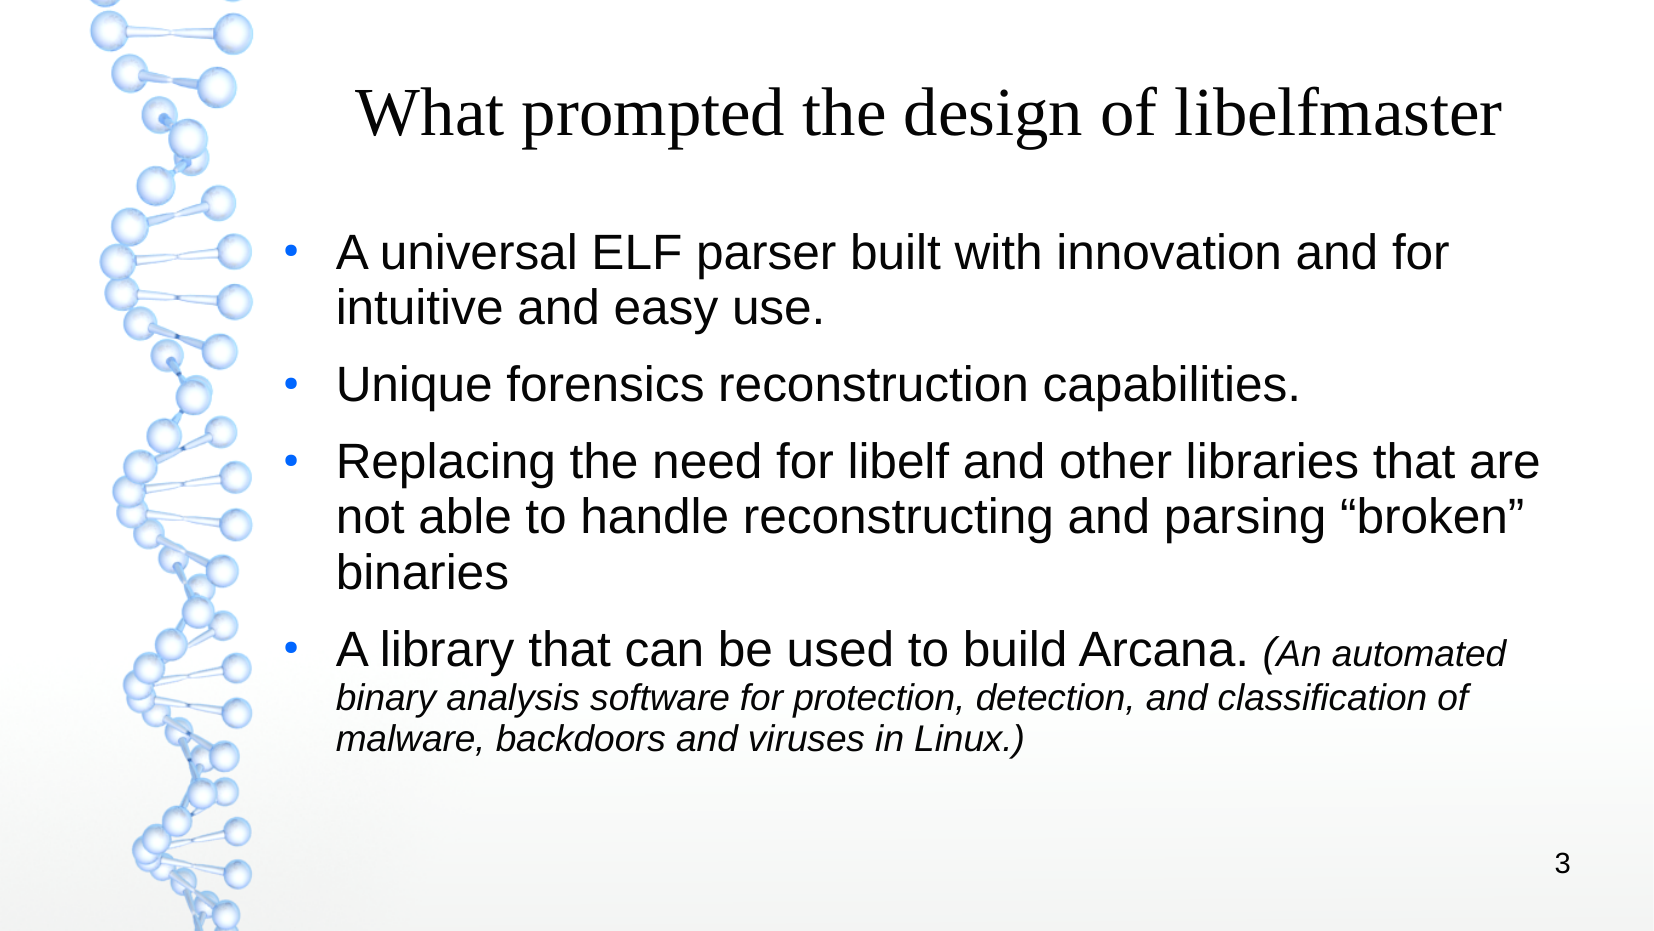

# What prompted the design of libelfmaster
A universal ELF parser built with innovation and for intuitive and easy use.
Unique forensics reconstruction capabilities.
Replacing the need for libelf and other libraries that are not able to handle reconstructing and parsing “broken” binaries
A library that can be used to build Arcana. (An automated binary analysis software for protection, detection, and classification of malware, backdoors and viruses in Linux.)
3